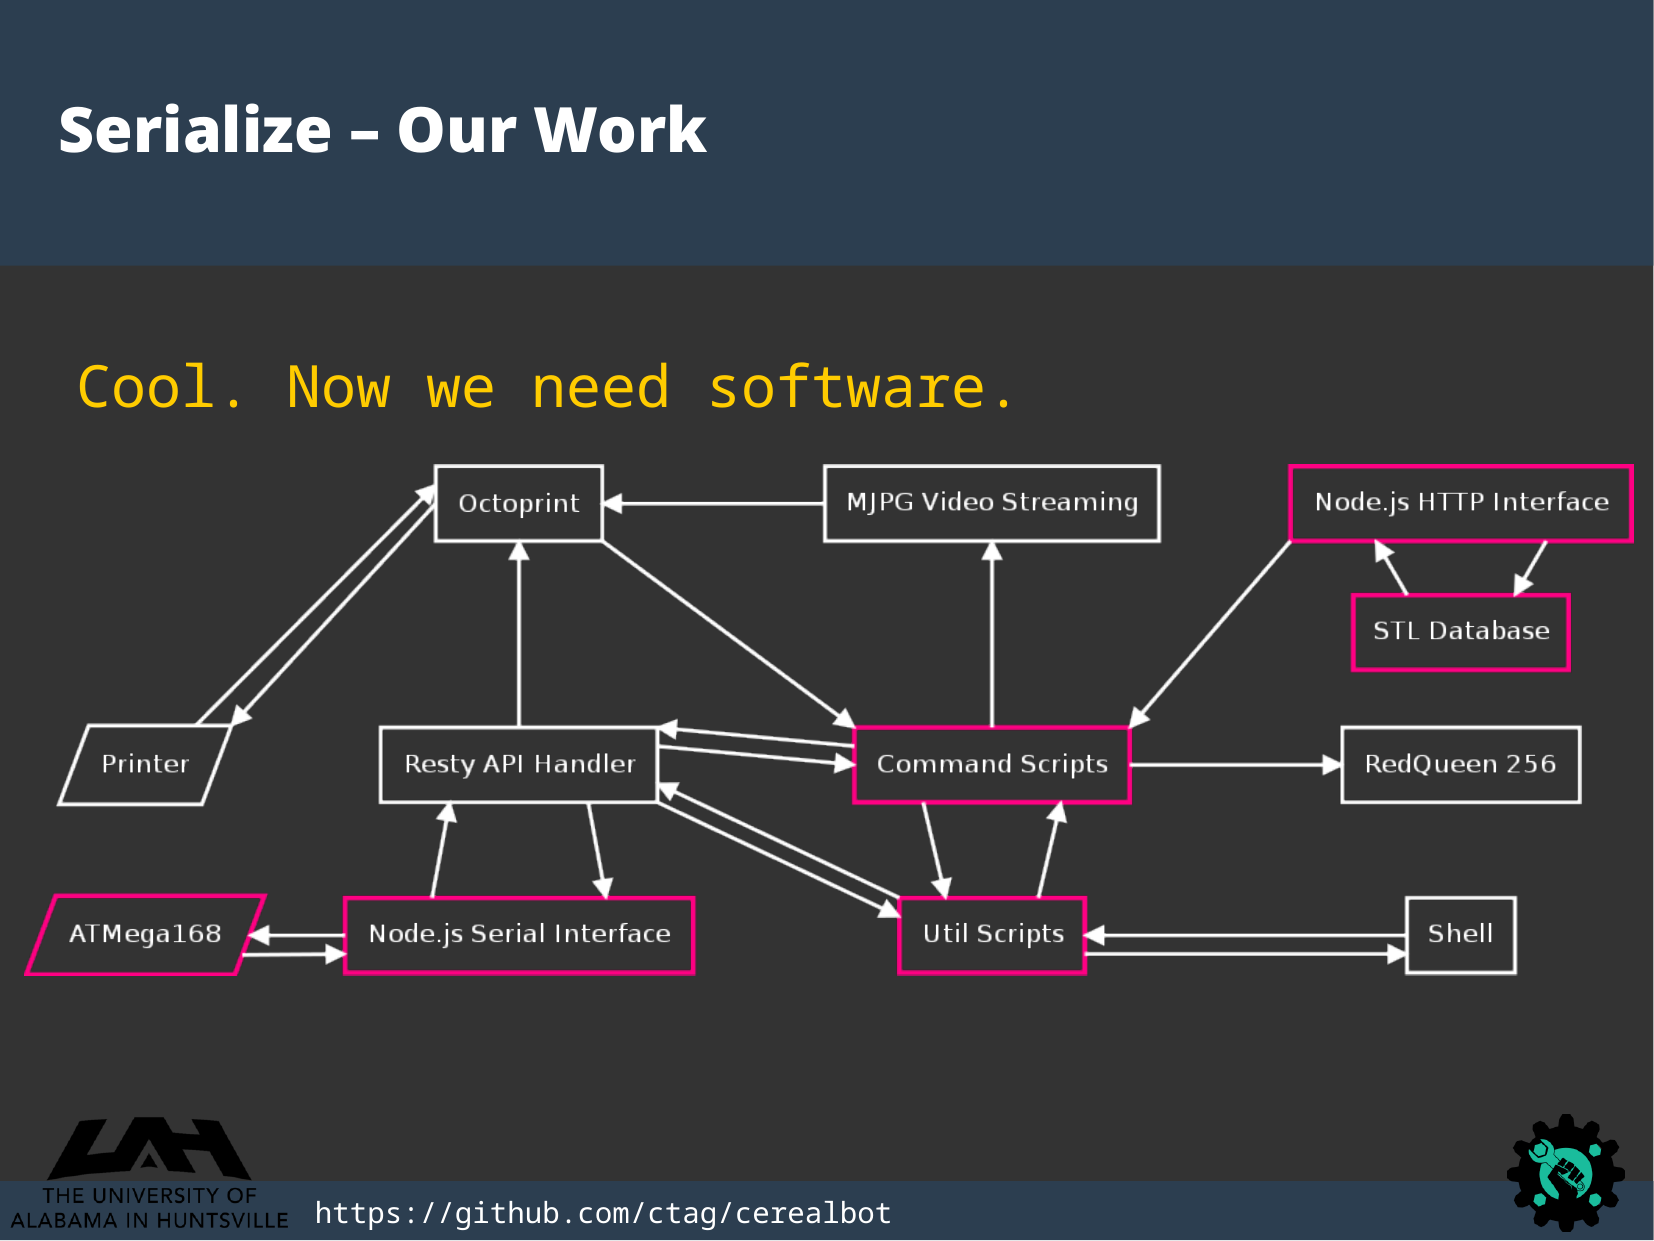

# Serialize – Our Work
Cool. Now we need software.
https://github.com/ctag/cerealbot